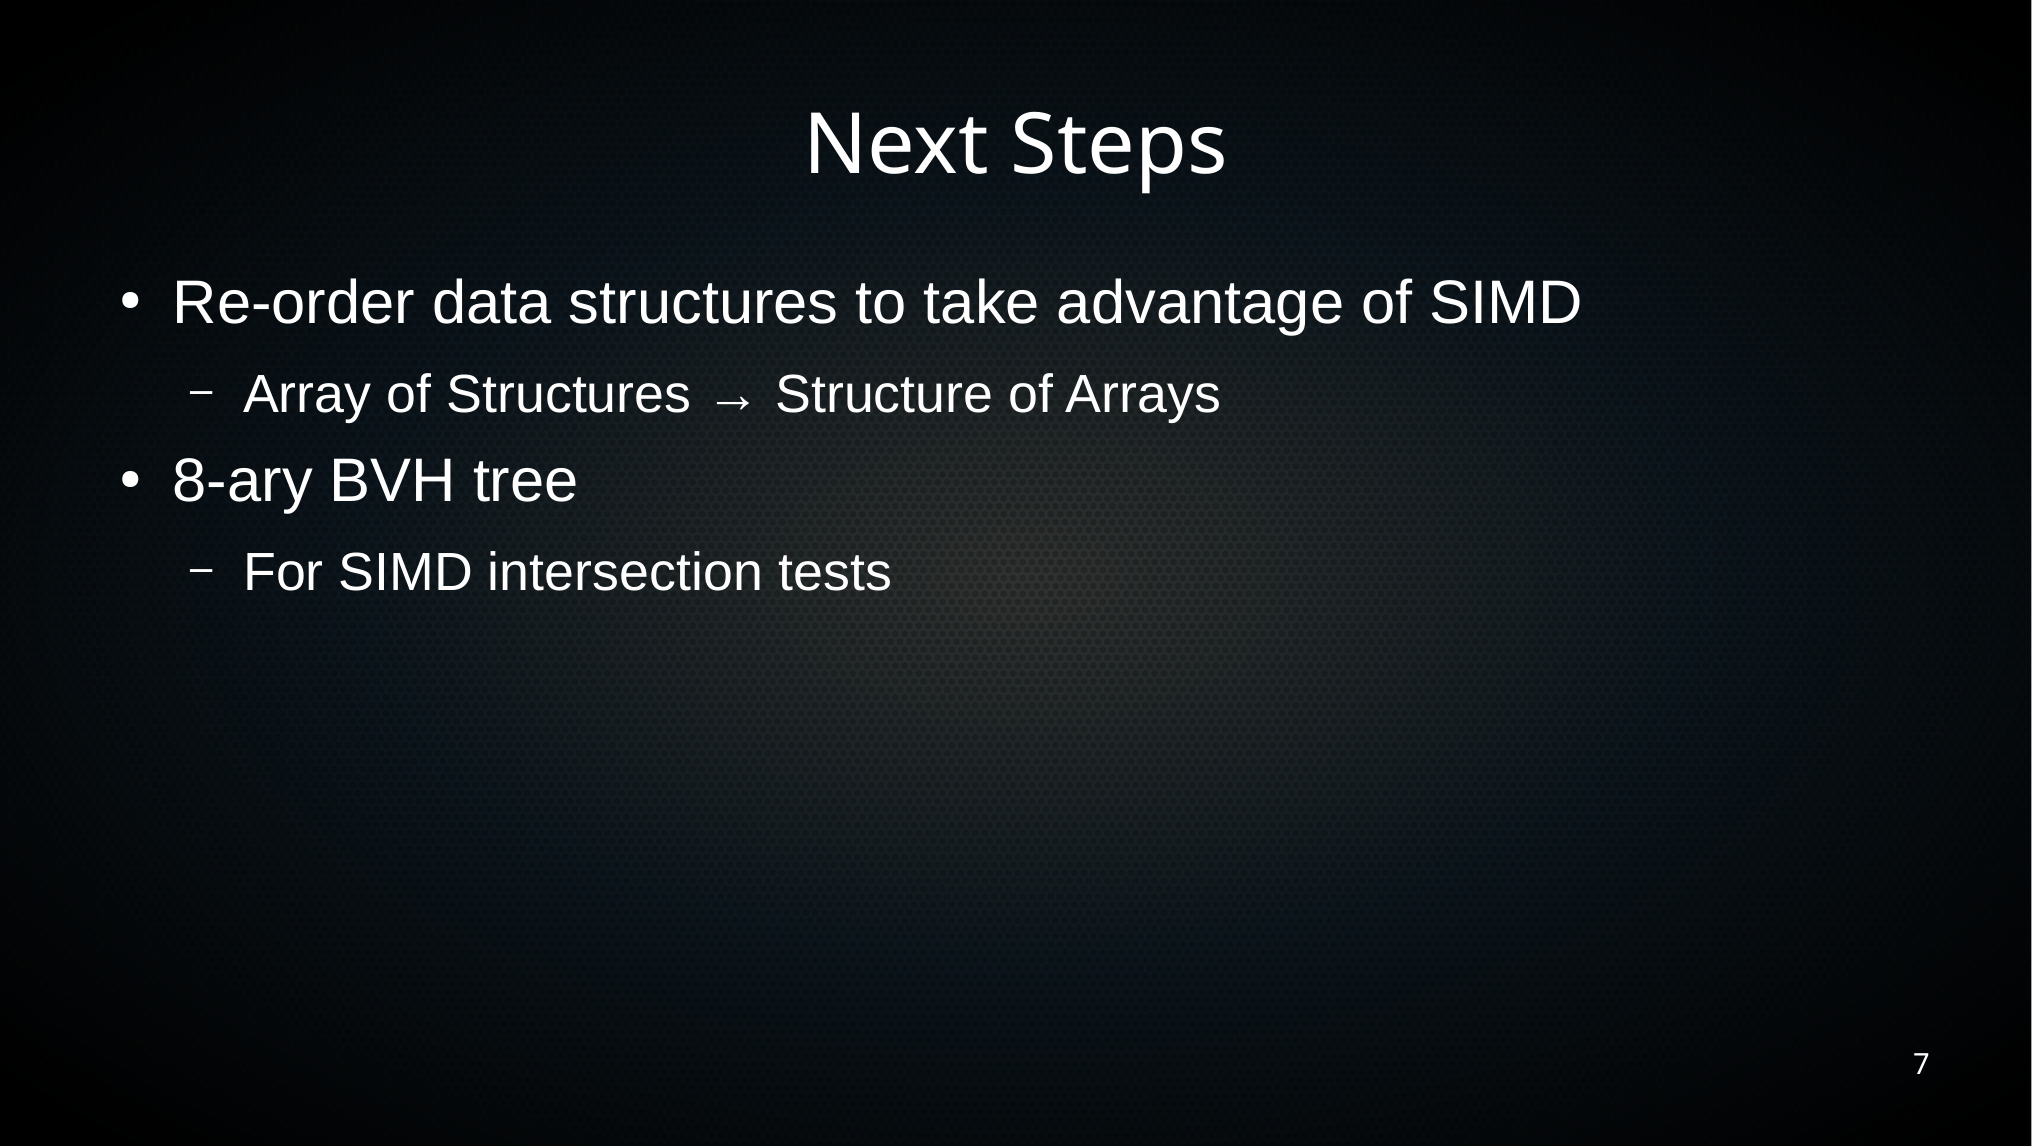

# Next Steps
Re-order data structures to take advantage of SIMD
Array of Structures → Structure of Arrays
8-ary BVH tree
For SIMD intersection tests
7